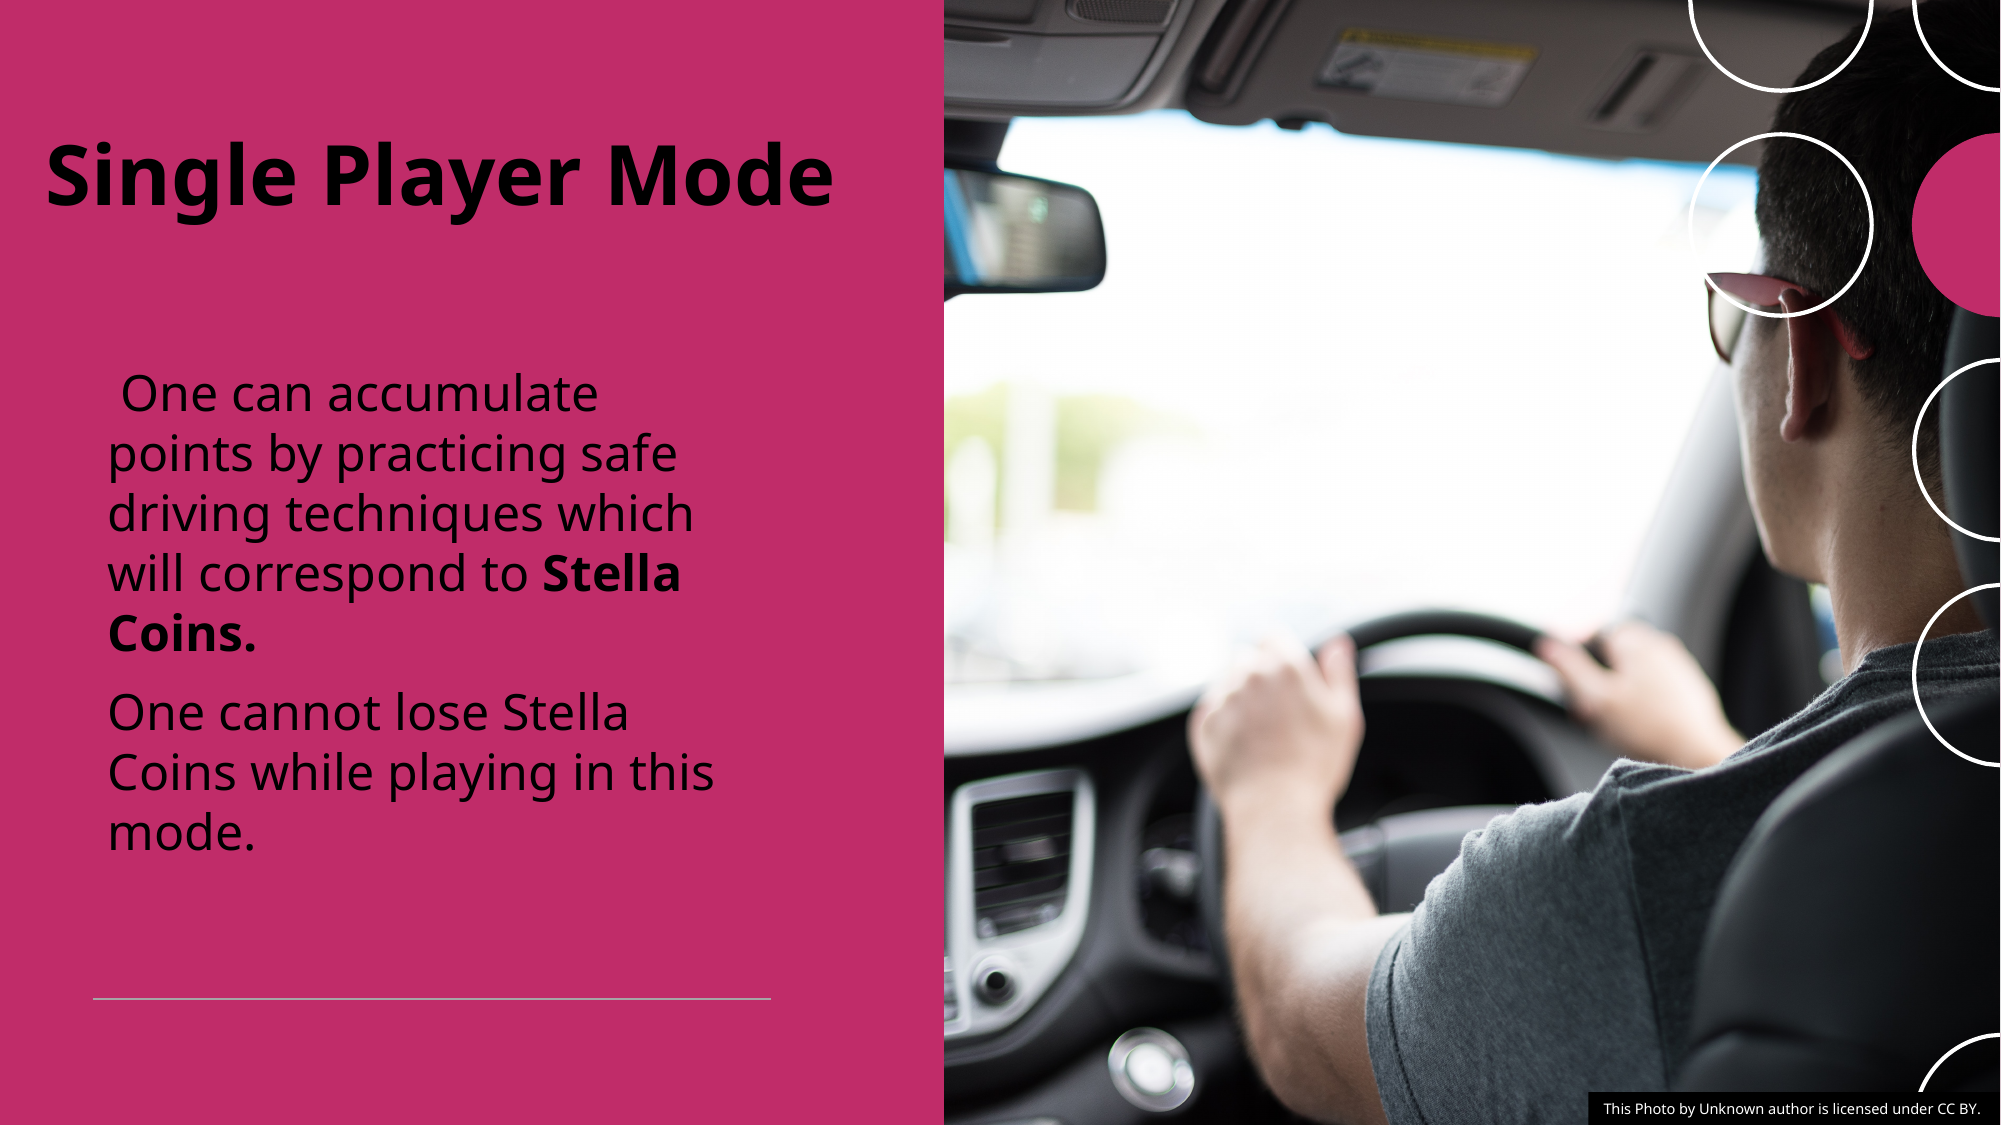

# Single Player Mode
 One can accumulate points by practicing safe driving techniques which will correspond to Stella Coins.
One cannot lose Stella Coins while playing in this mode.
This Photo by Unknown author is licensed under CC BY.